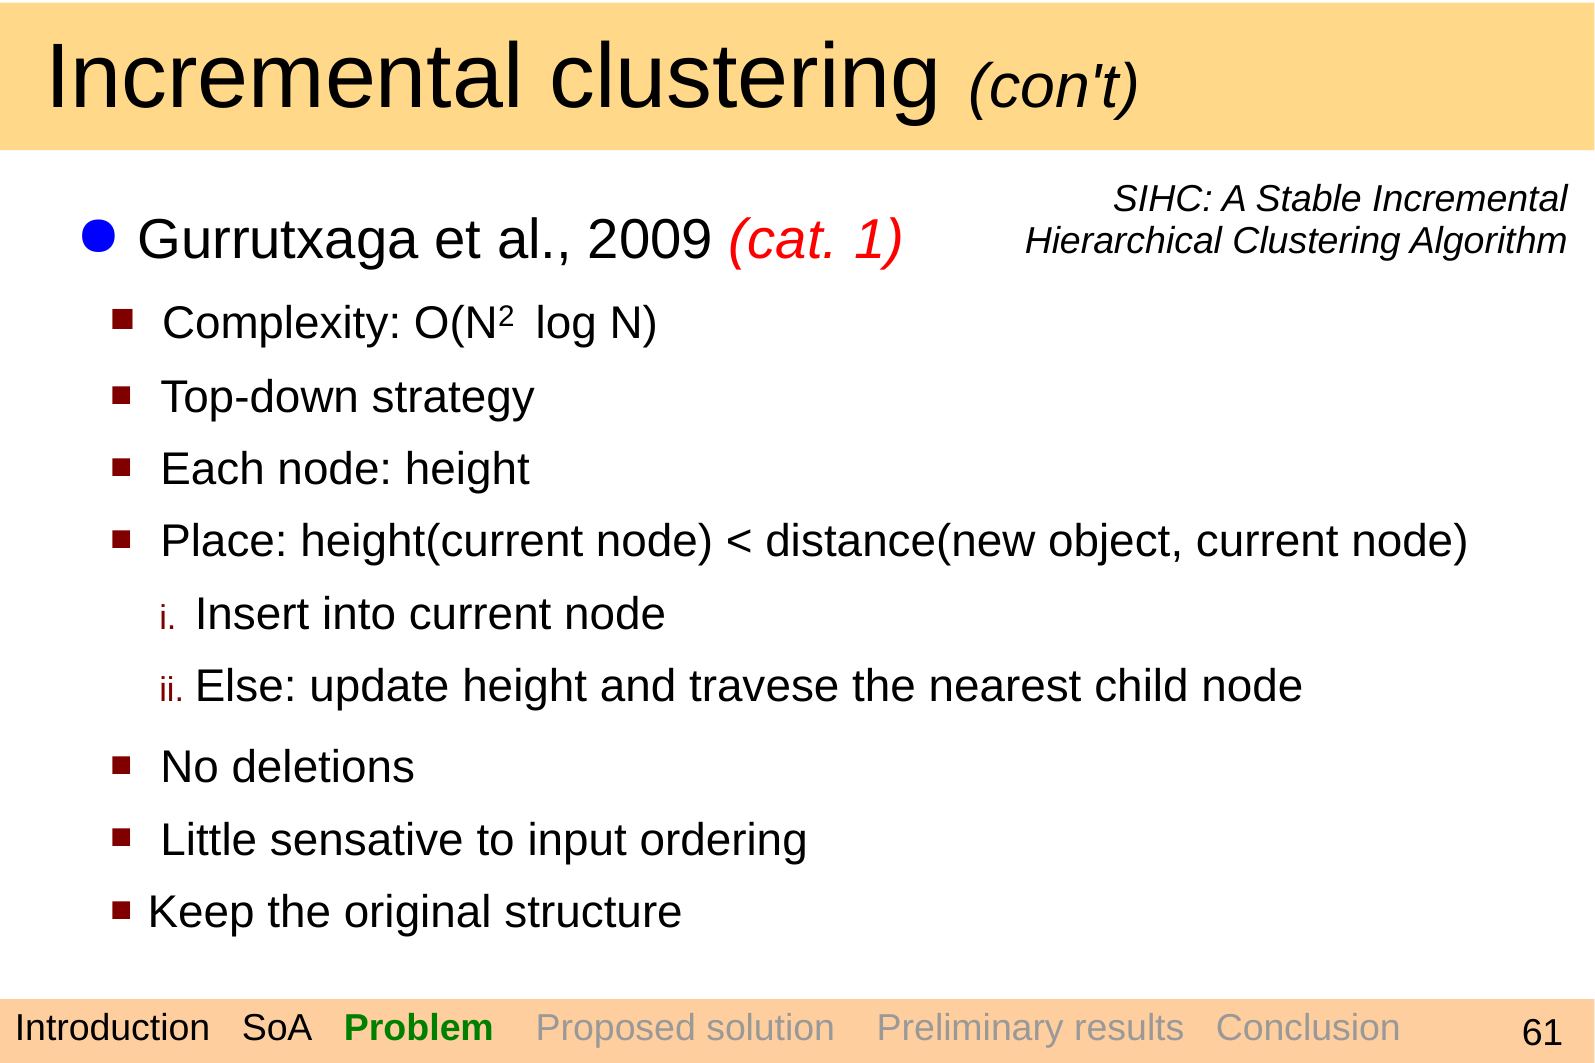

Incremental clustering (con't)
SIHC: A Stable Incremental Hierarchical Clustering Algorithm
 Gurrutxaga et al., 2009 (cat. 1)
 Complexity: O(N2 log N)
 Top-down strategy
 Each node: height
 Place: height(current node) < distance(new object, current node)
Insert into current node
Else: update height and travese the nearest child node
 No deletions
 Little sensative to input ordering
Keep the original structure
#
Introduction SoA Problem Proposed solution Preliminary results Conclusion